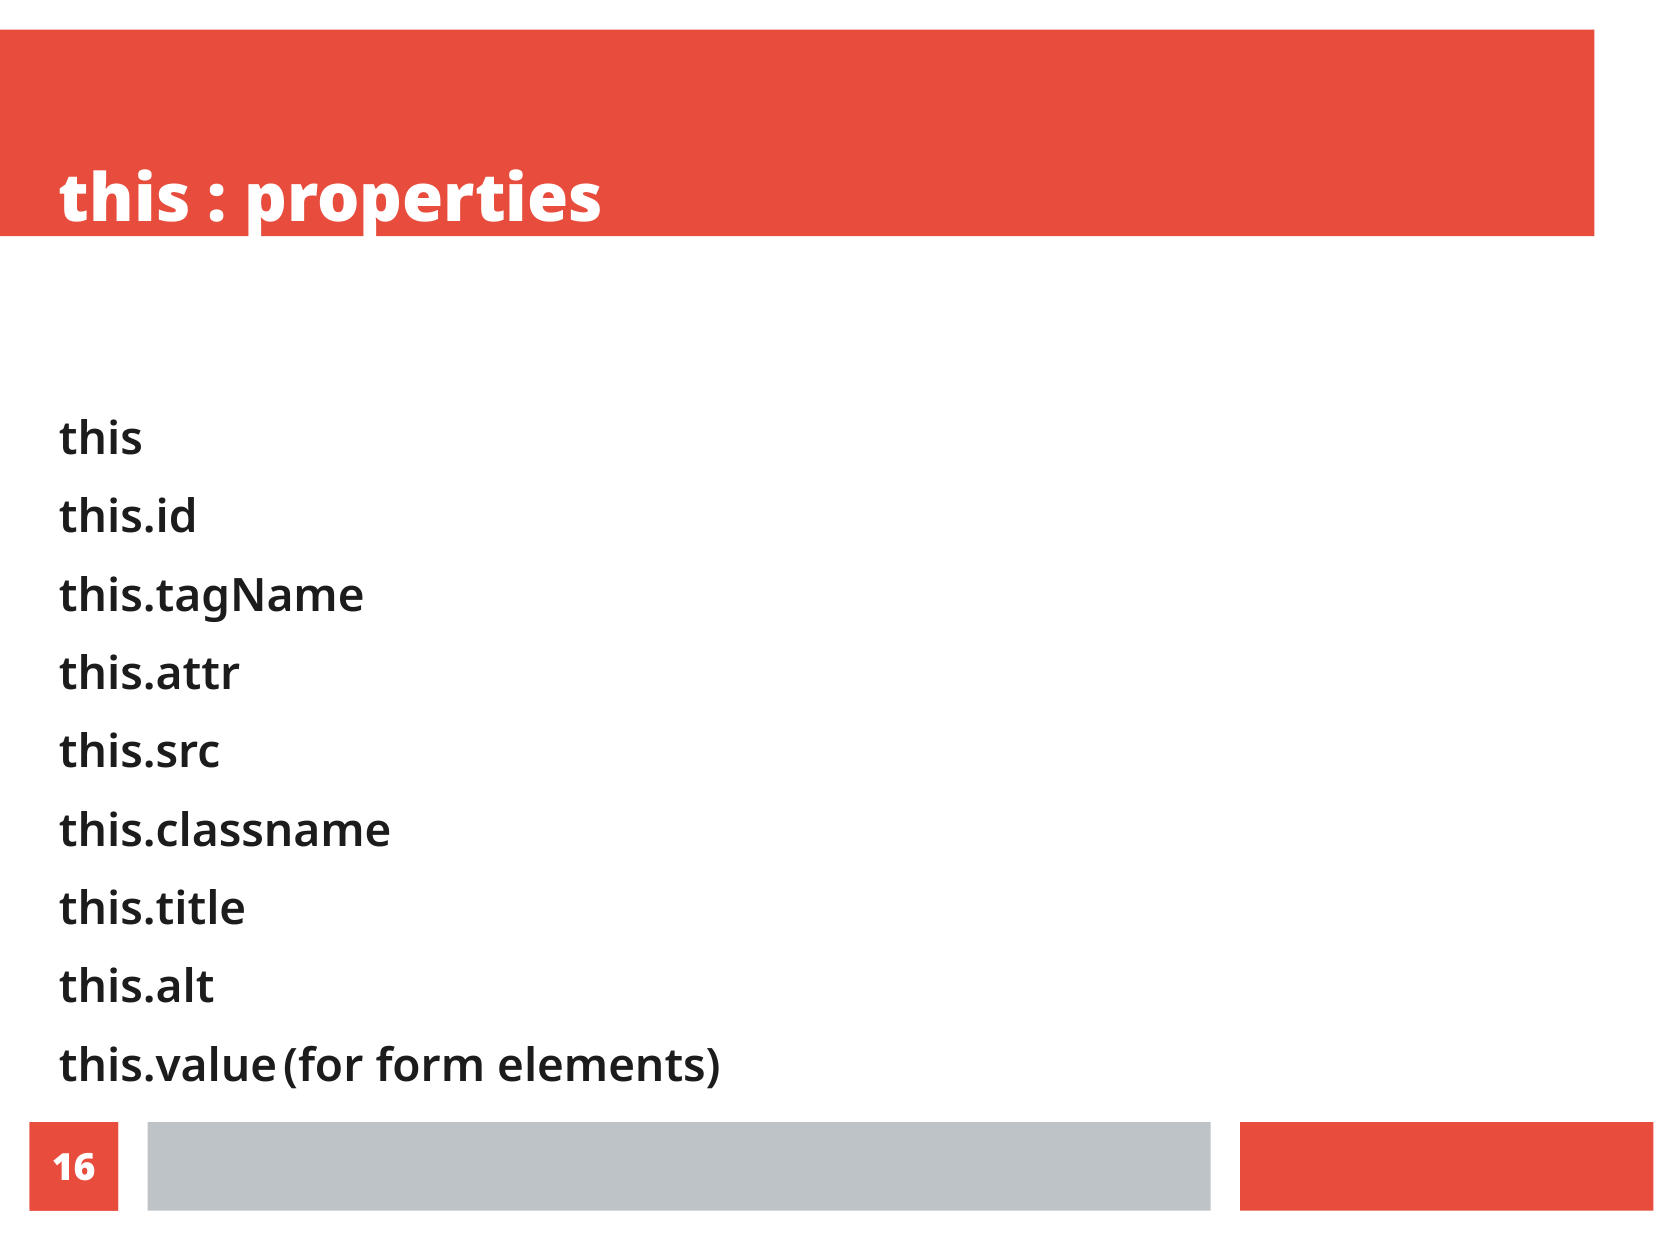

# this : properties
this
this.id
this.tagName
this.attr
this.src
this.classname
this.title
this.alt
this.value	(for form elements)
16